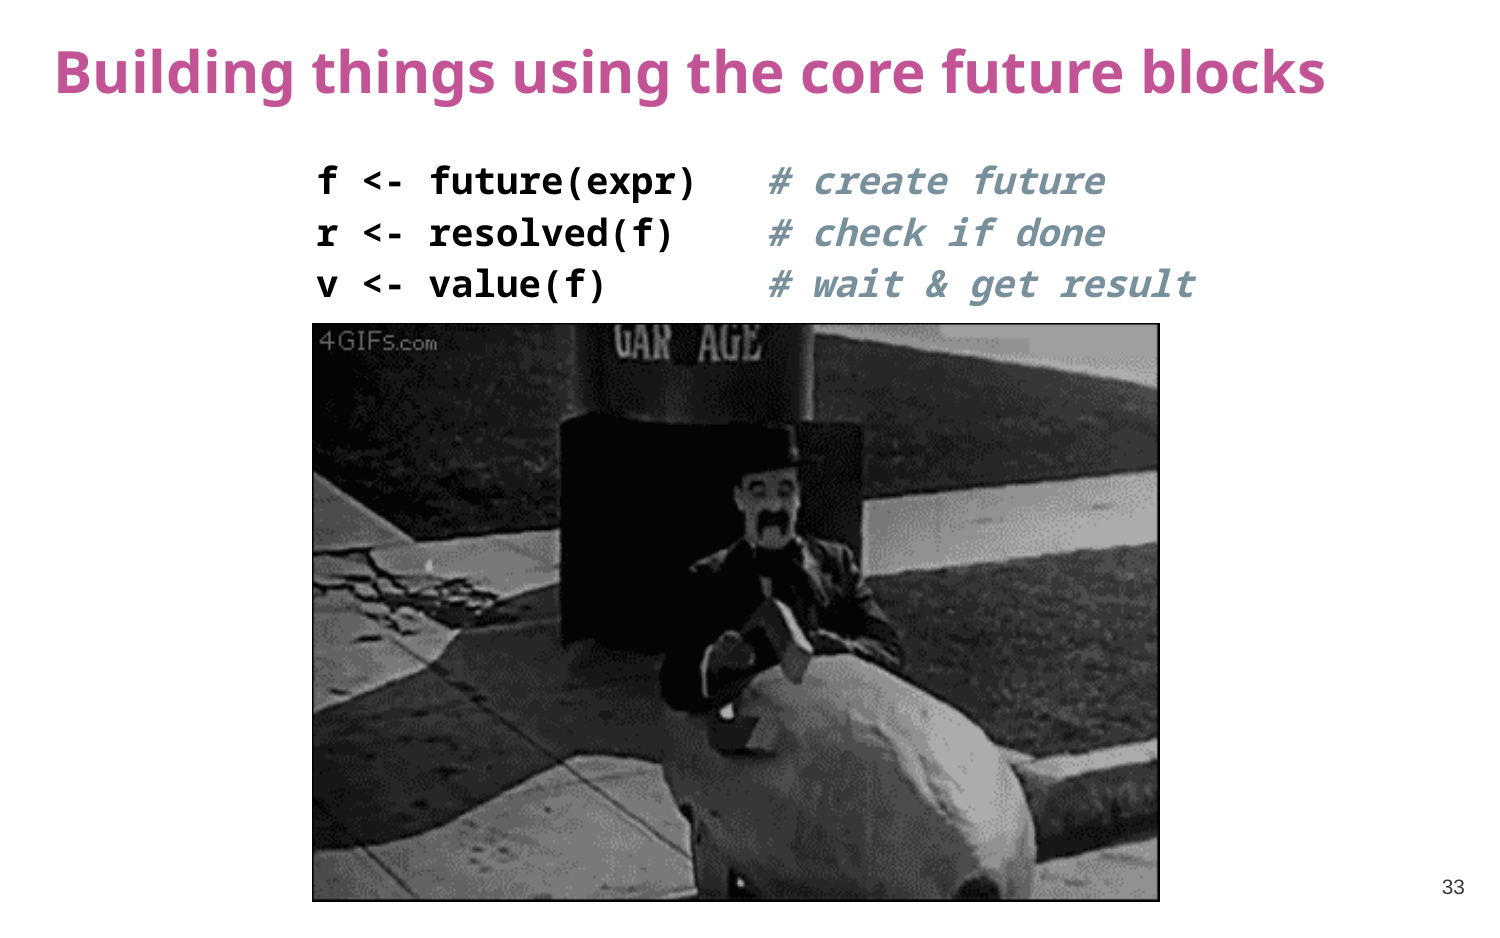

# Building things using the core future blocks
f <- future(expr) # create future
r <- resolved(f) # check if done
v <- value(f) # wait & get result